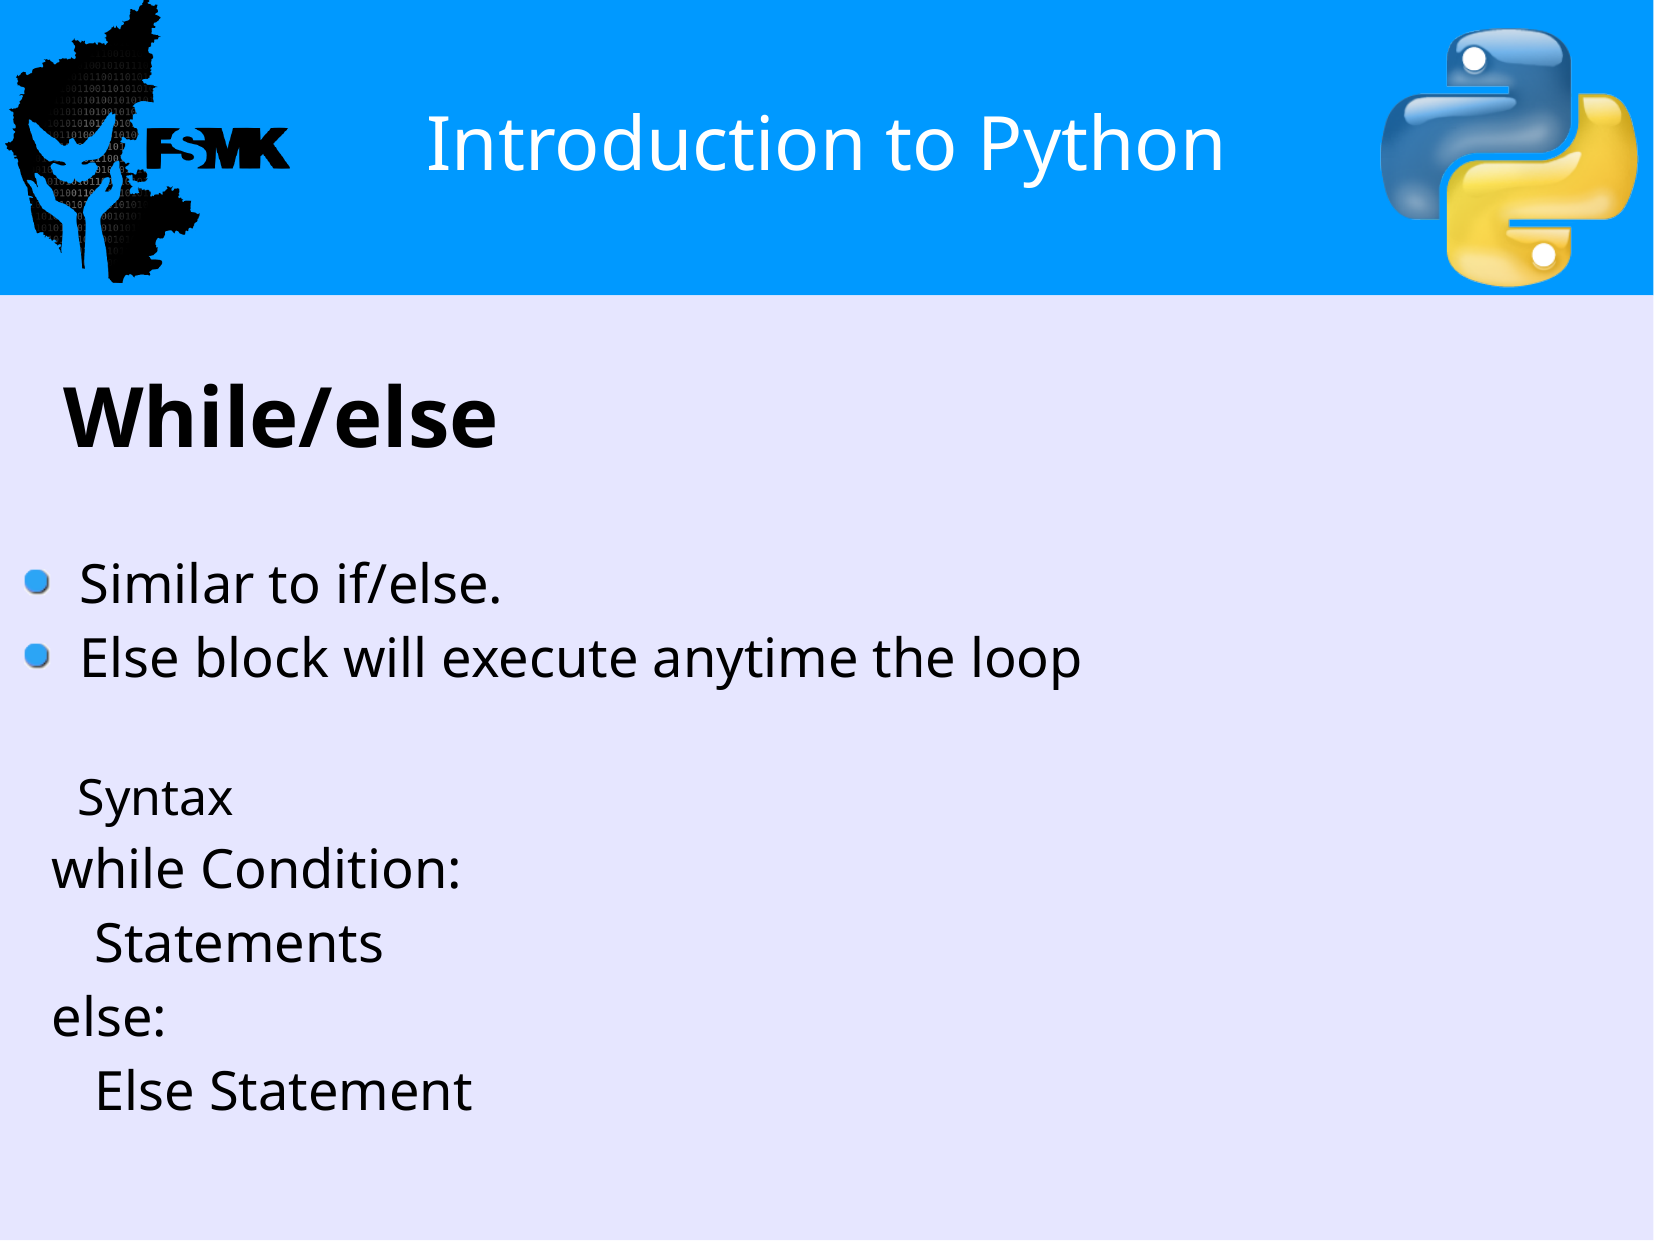

# Introduction to Python
While/else
 Similar to if/else.
 Else block will execute anytime the loop
 Syntax
while Condition:
Statements
else:
Else Statement